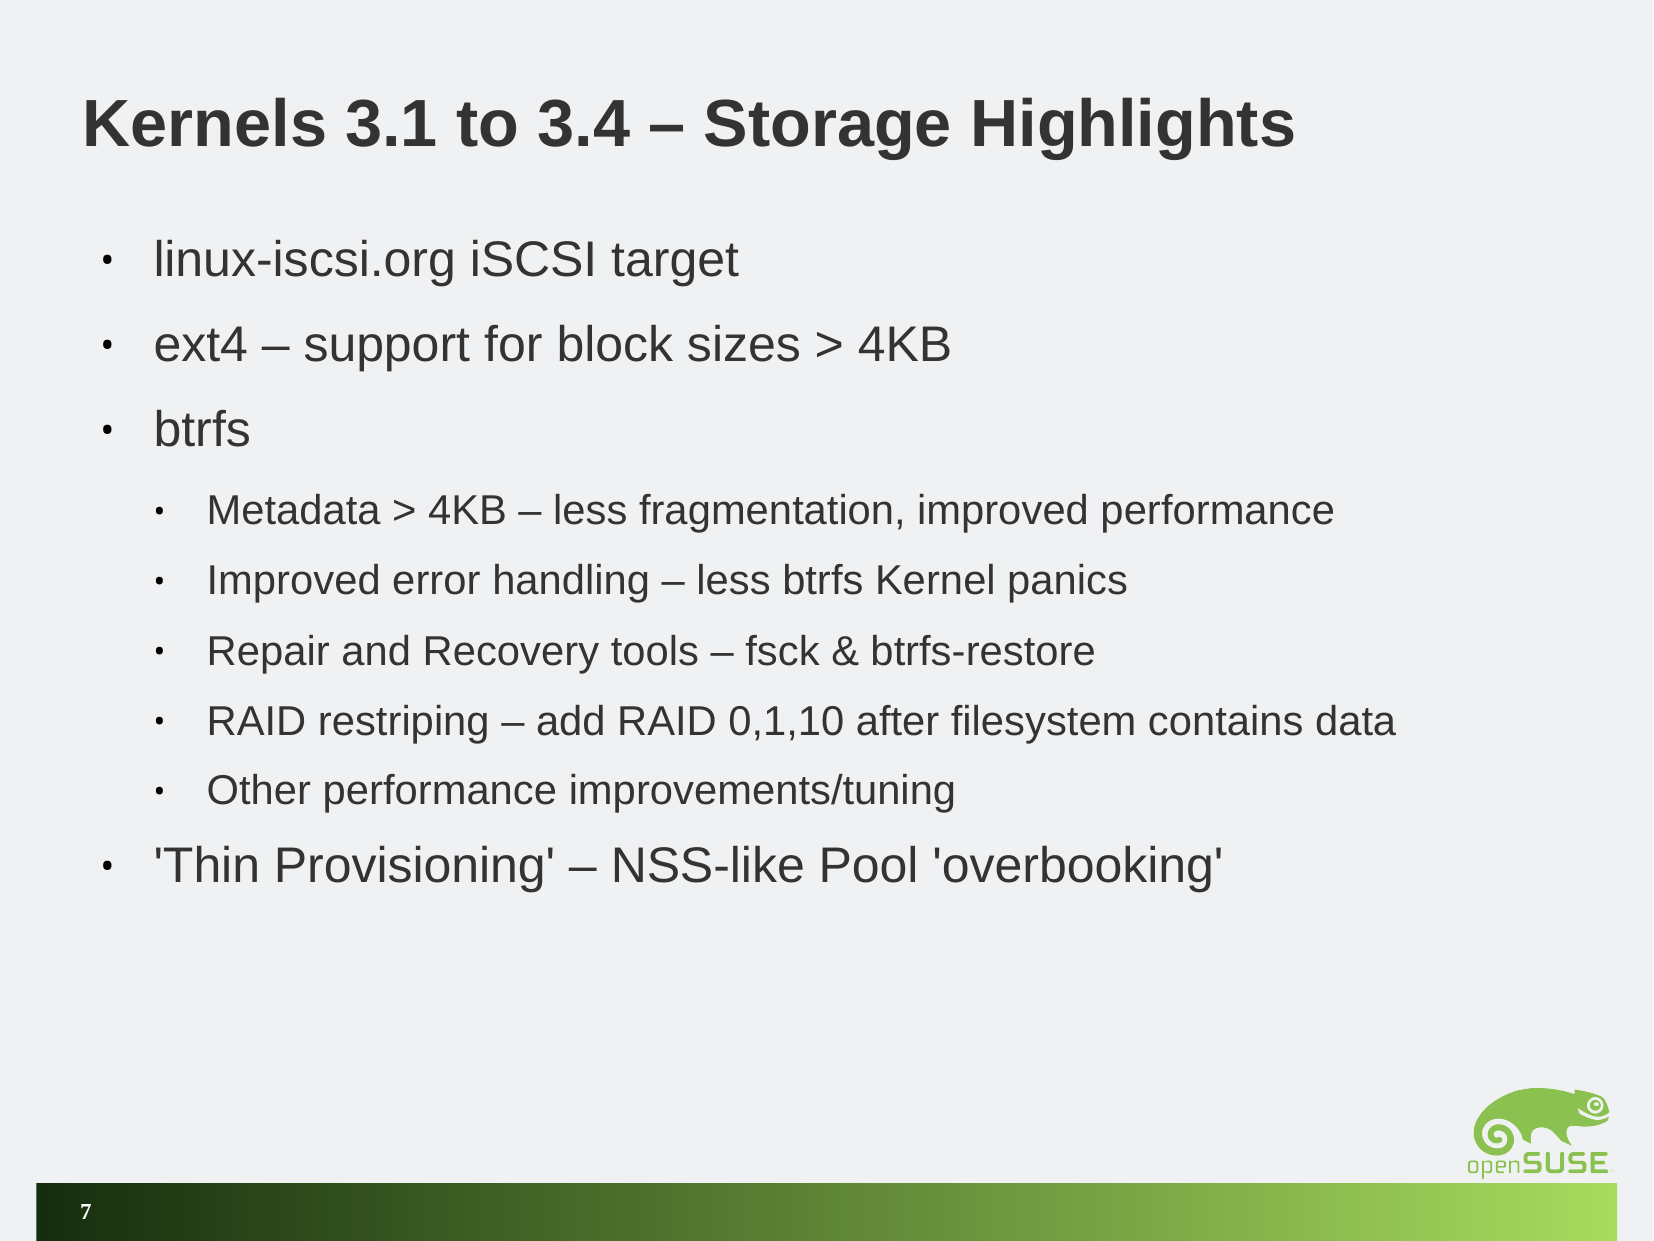

# Kernels 3.1 to 3.4 – Storage Highlights
linux-iscsi.org iSCSI target
ext4 – support for block sizes > 4KB
btrfs
Metadata > 4KB – less fragmentation, improved performance
Improved error handling – less btrfs Kernel panics
Repair and Recovery tools – fsck & btrfs-restore
RAID restriping – add RAID 0,1,10 after filesystem contains data
Other performance improvements/tuning
'Thin Provisioning' – NSS-like Pool 'overbooking'
7